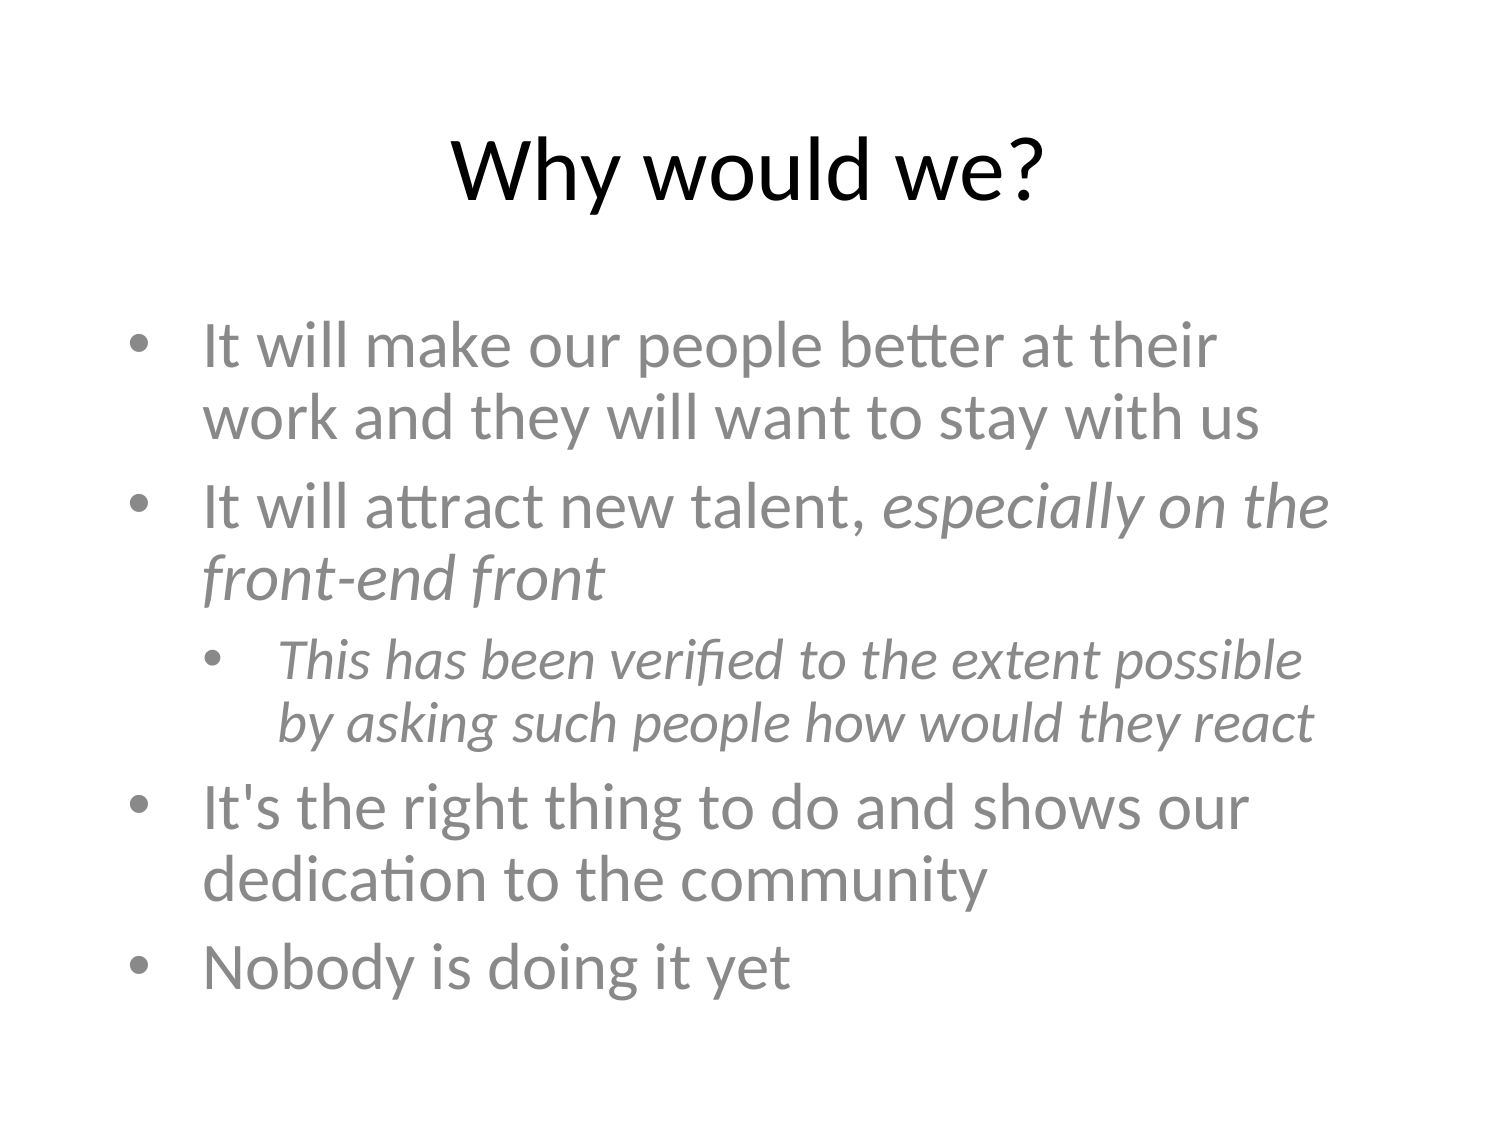

# Why would we?
It will make our people better at their work and they will want to stay with us
It will attract new talent, especially on the front-end front
This has been verified to the extent possible by asking such people how would they react
It's the right thing to do and shows our dedication to the community
Nobody is doing it yet